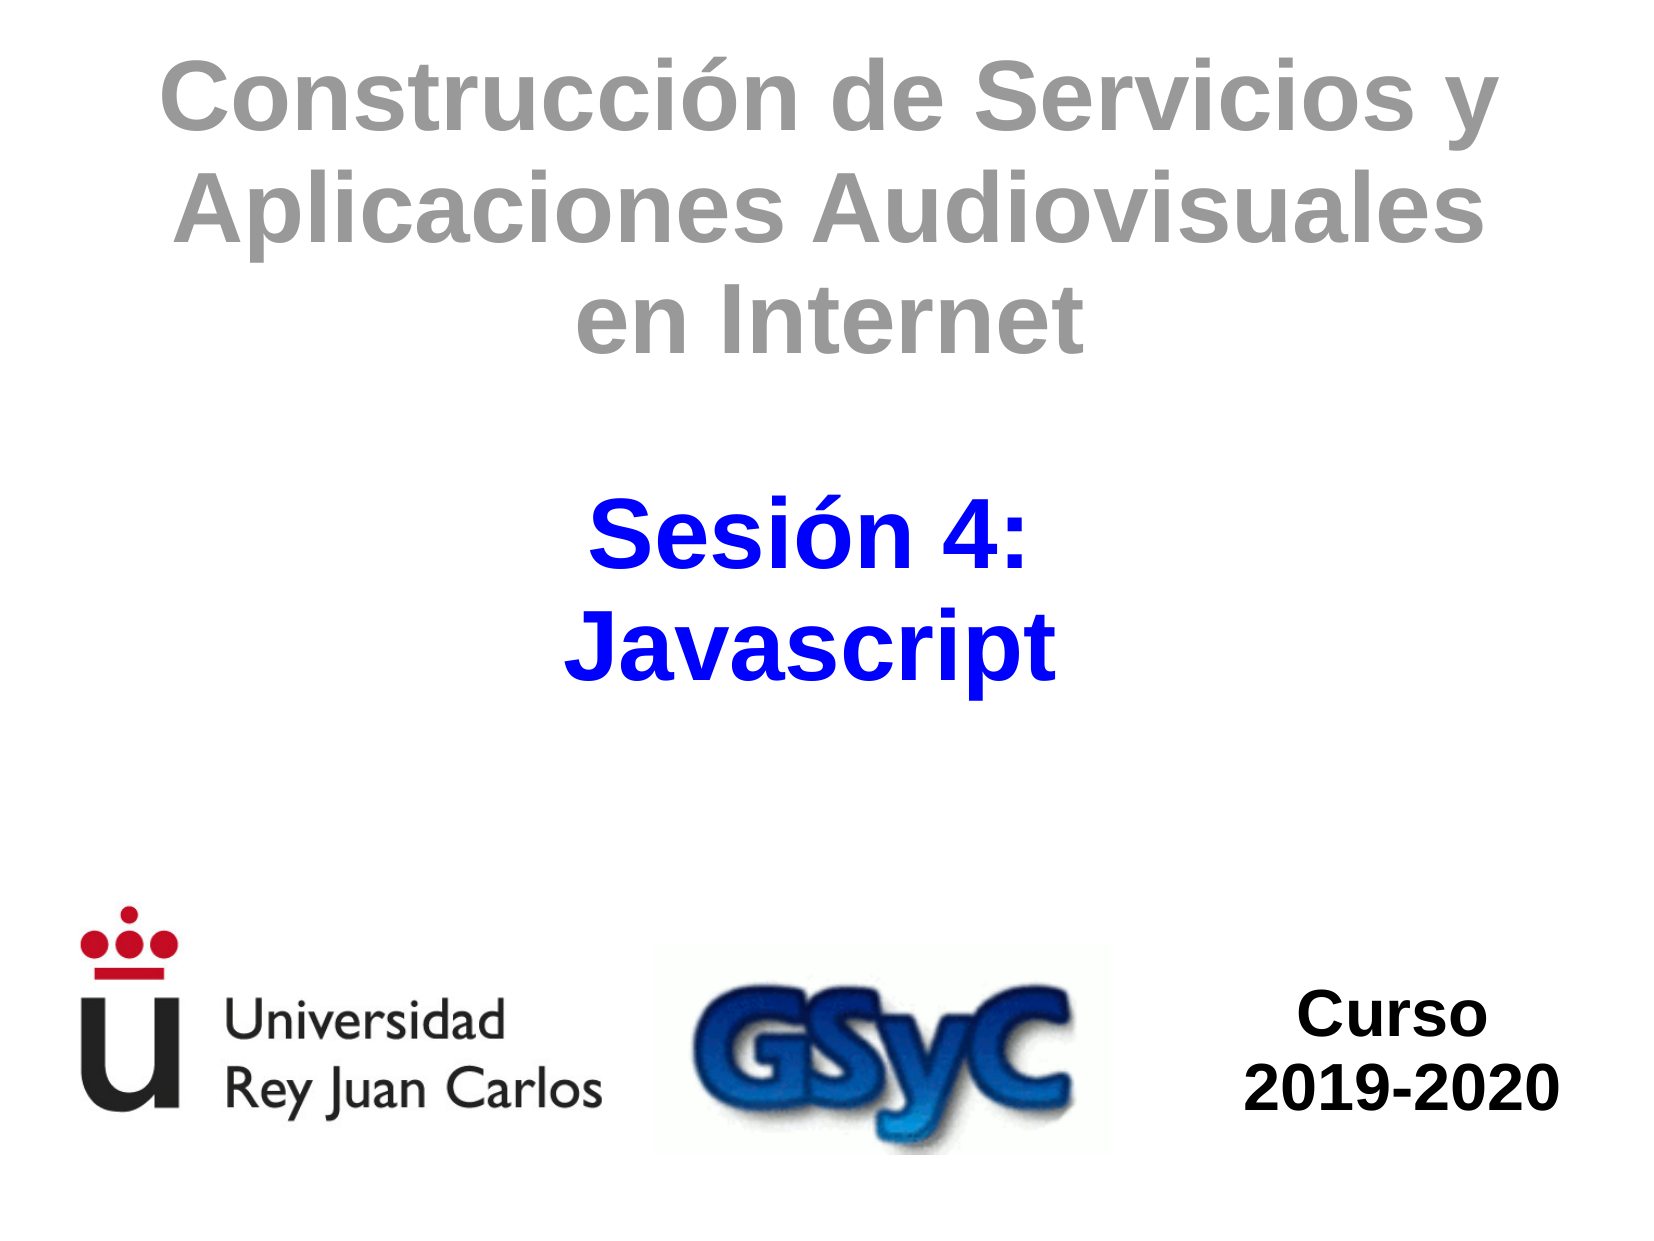

Construcción de Servicios y Aplicaciones Audiovisuales en Internet
# Sesión 4: Javascript
Curso
2019-2020